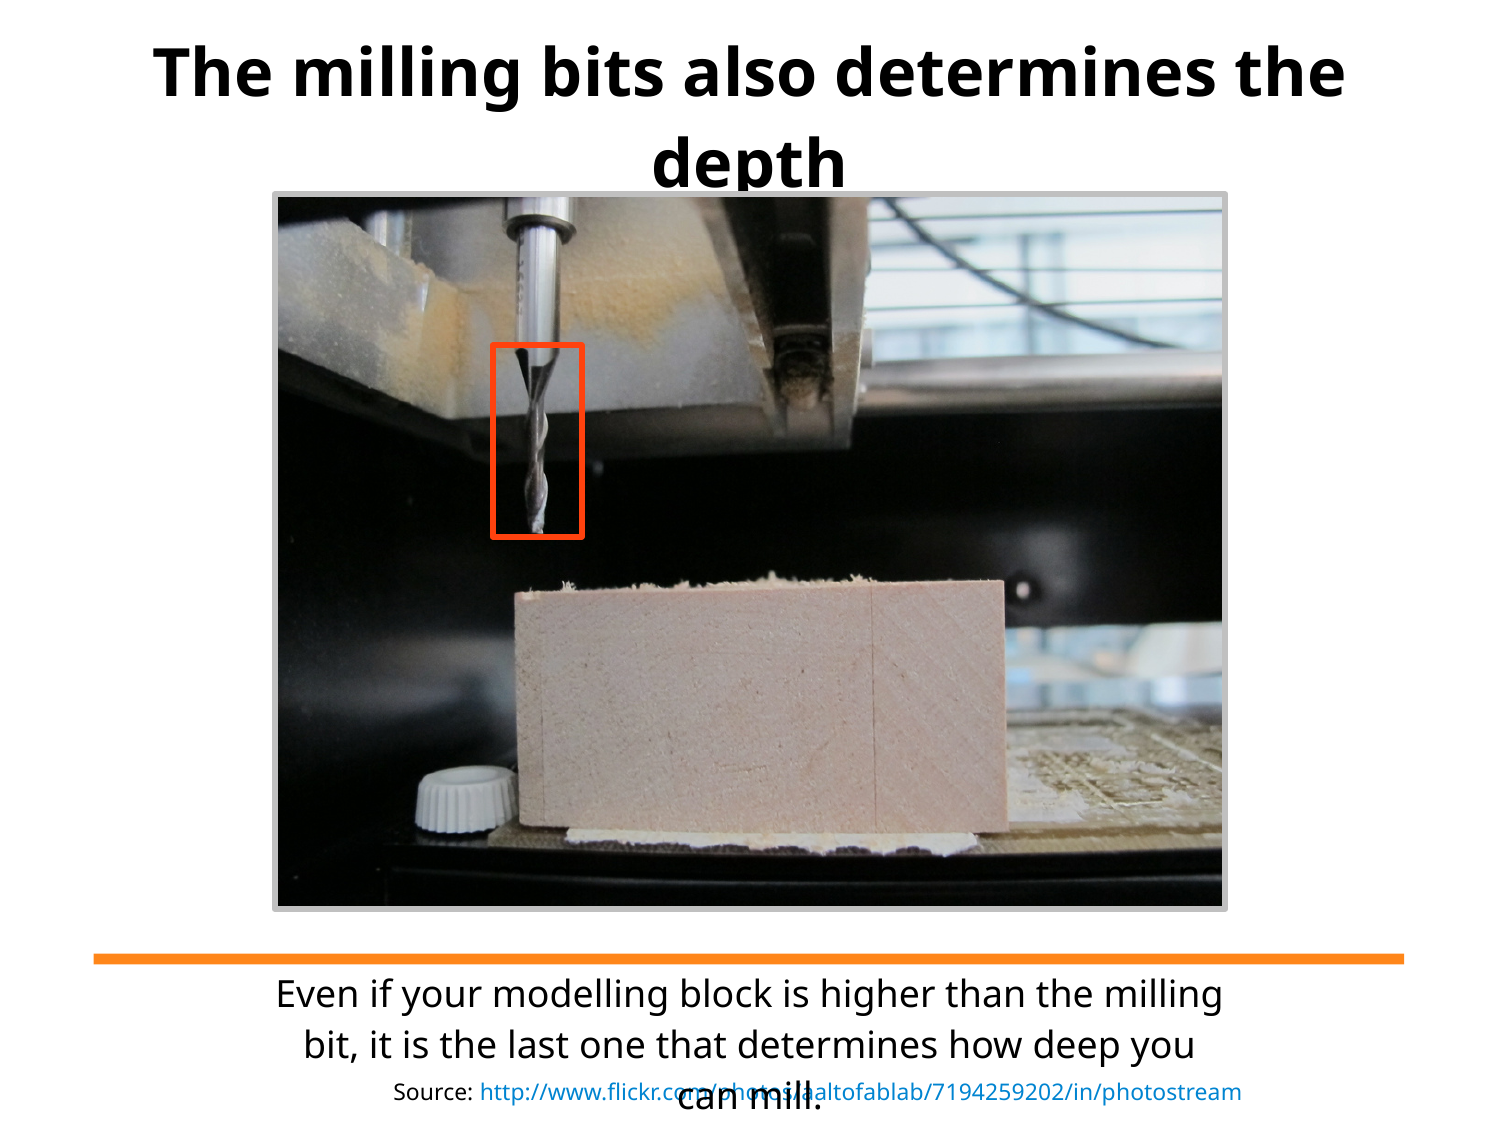

# The milling bits also determines the depth
Even if your modelling block is higher than the milling bit, it is the last one that determines how deep you can mill.
Source: http://www.flickr.com/photos/aaltofablab/7194259202/in/photostream